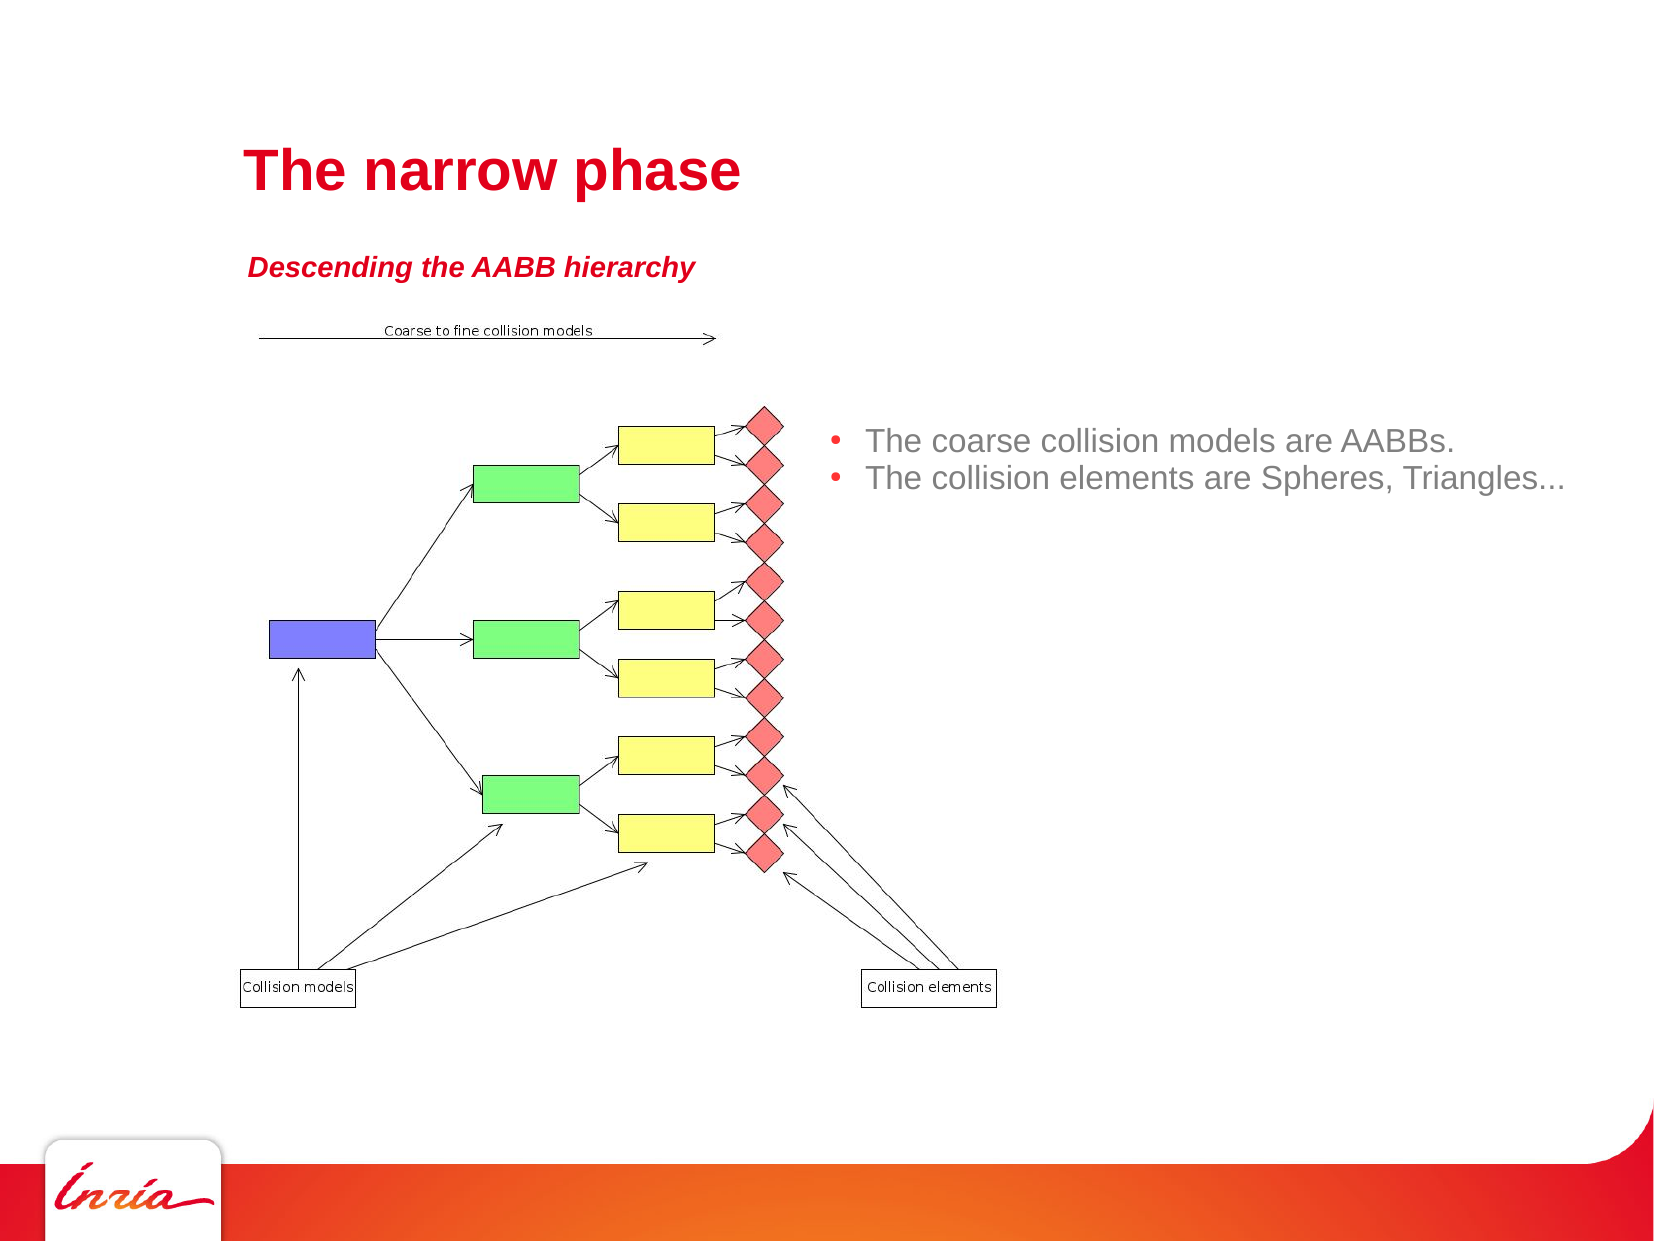

# The narrow phase
Descending the AABB hierarchy
The coarse collision models are AABBs.
The collision elements are Spheres, Triangles...